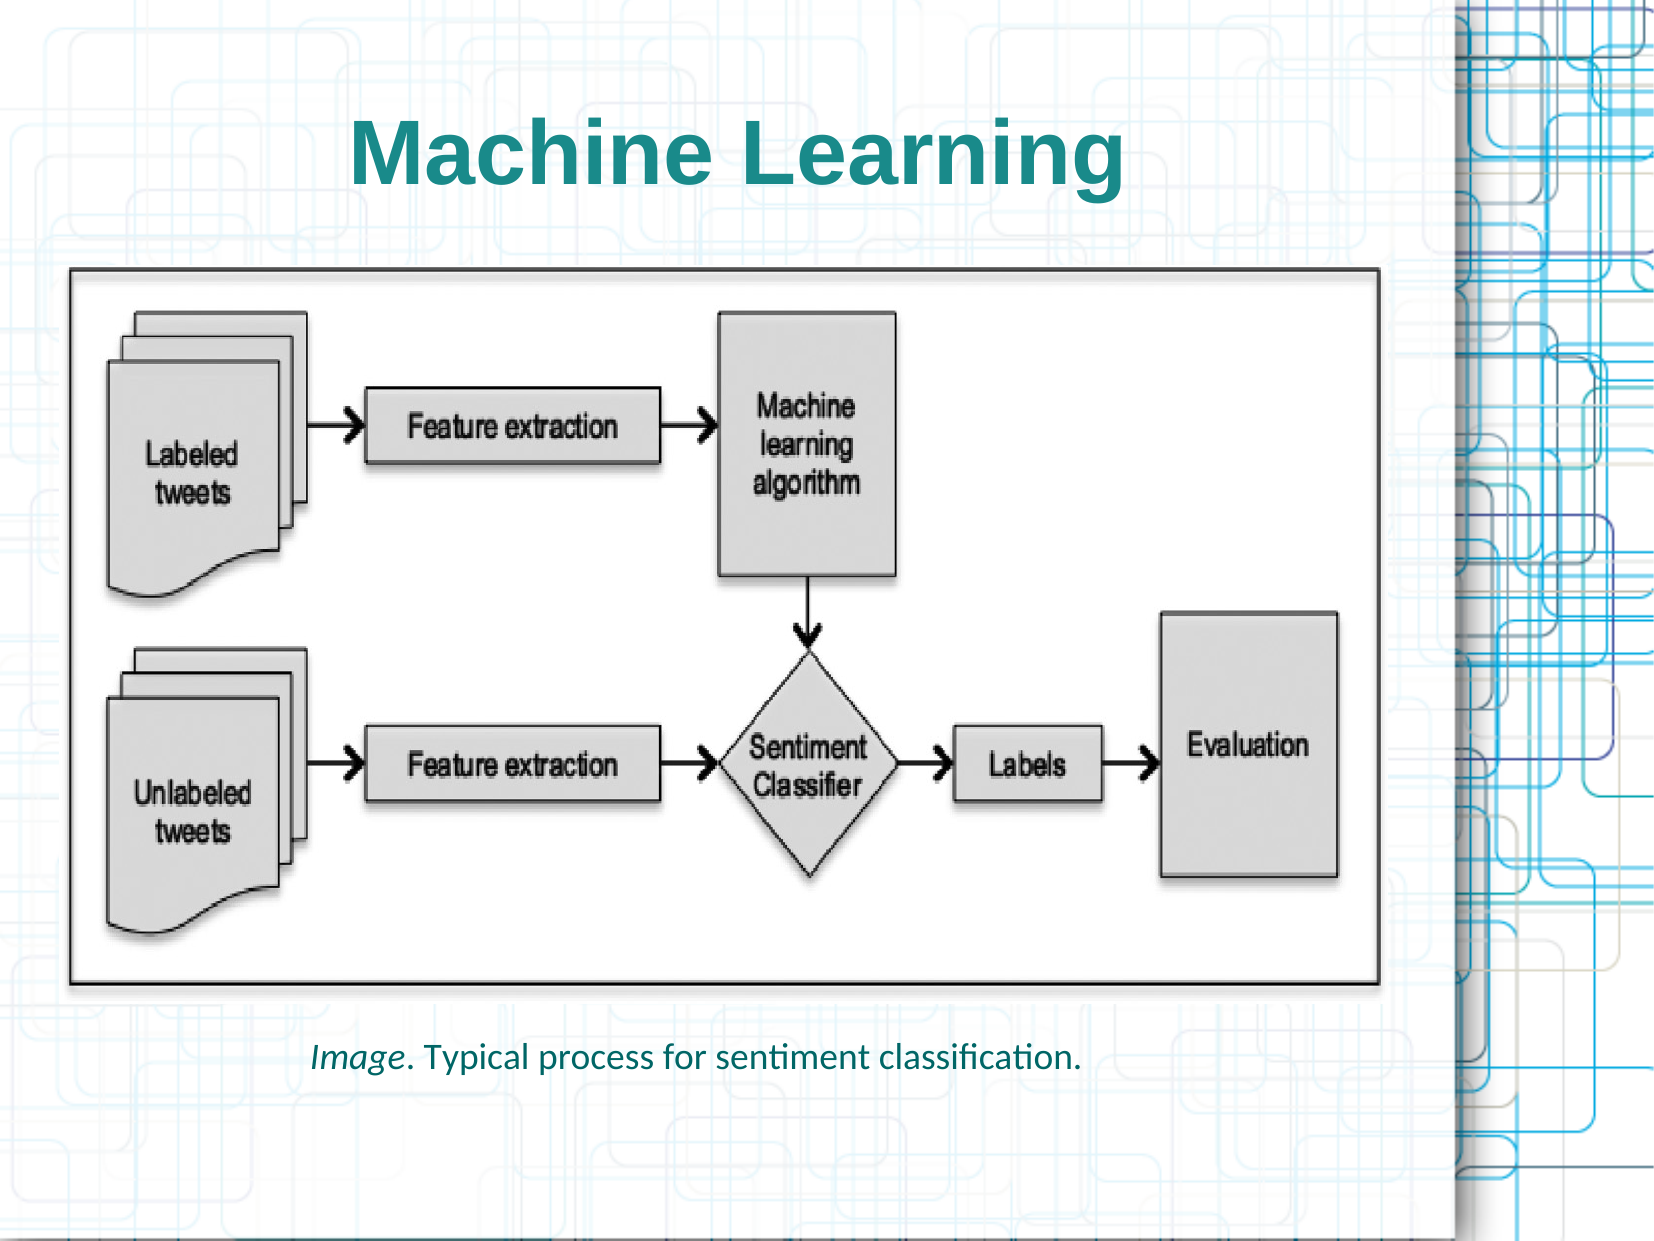

# Machine Learning
Image. Typical process for sentiment classification.